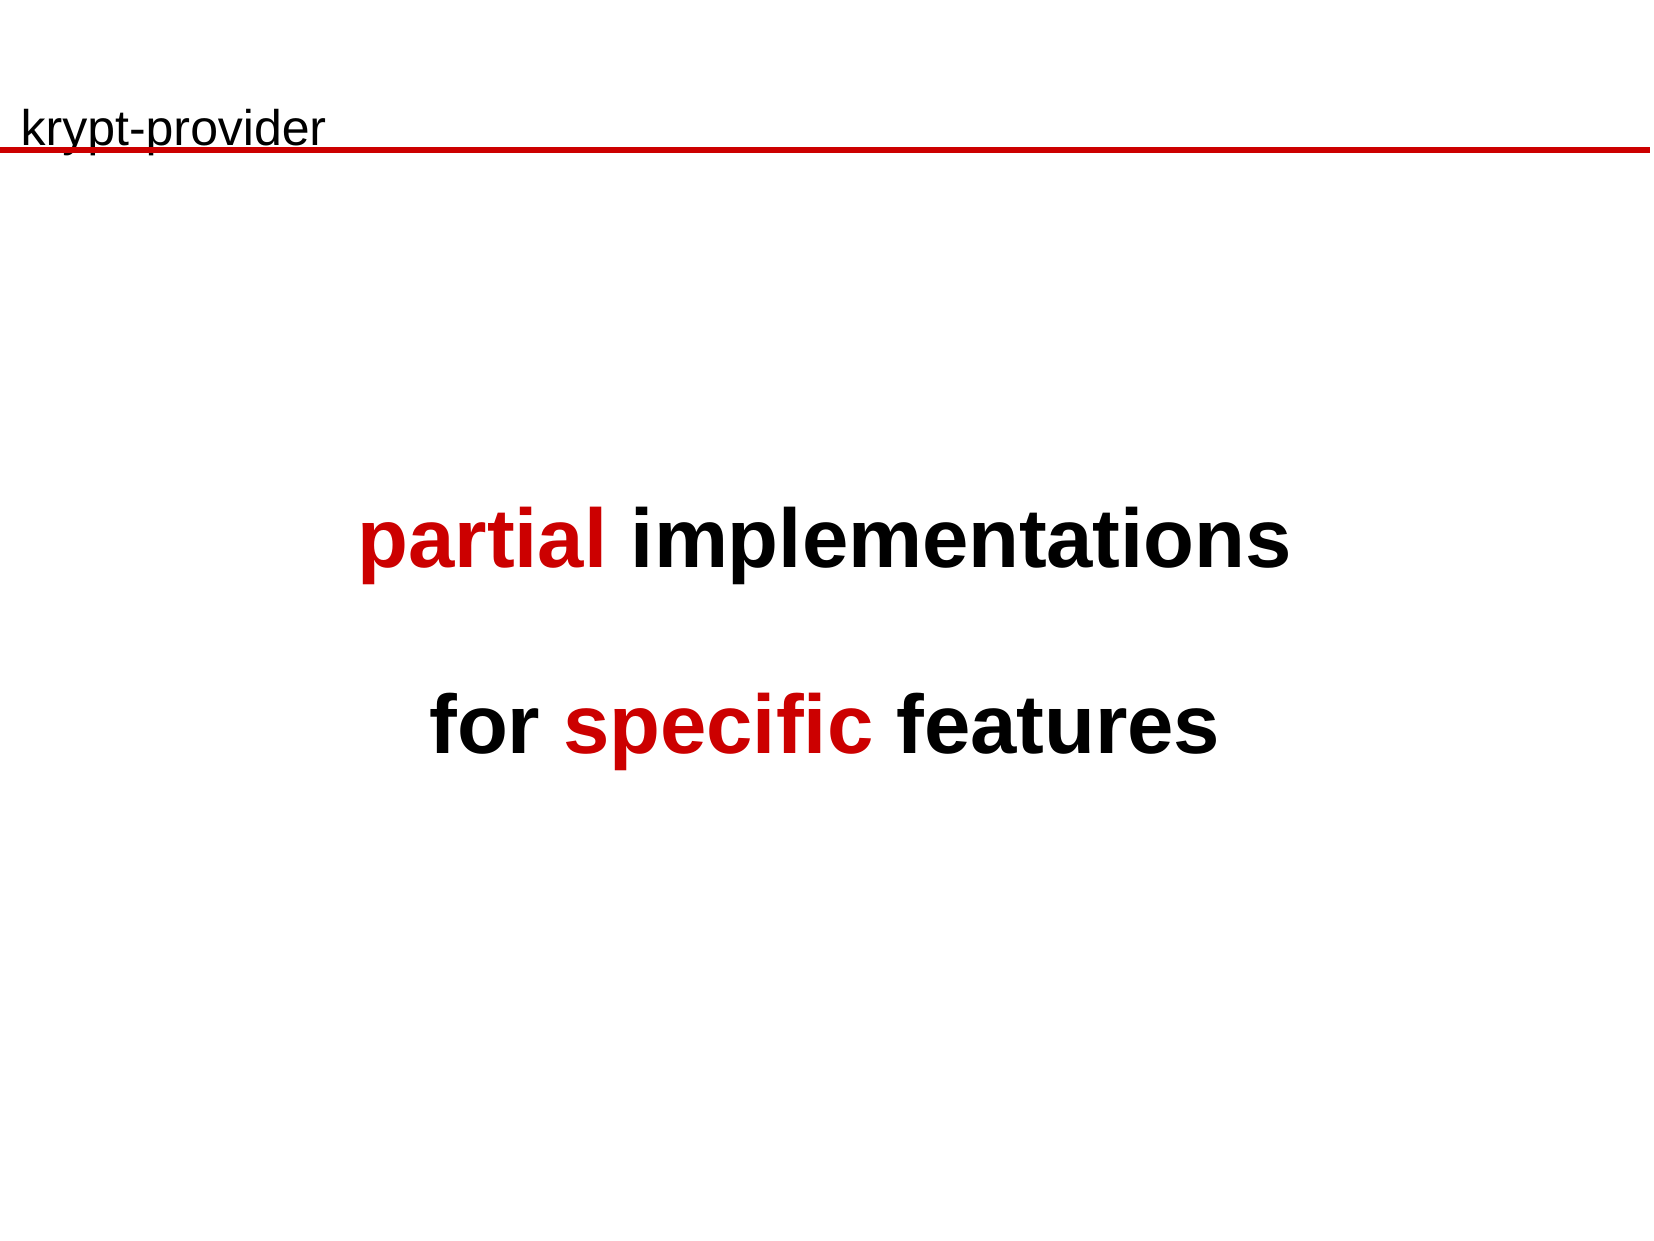

#
krypt-provider
partial implementations
for specific features